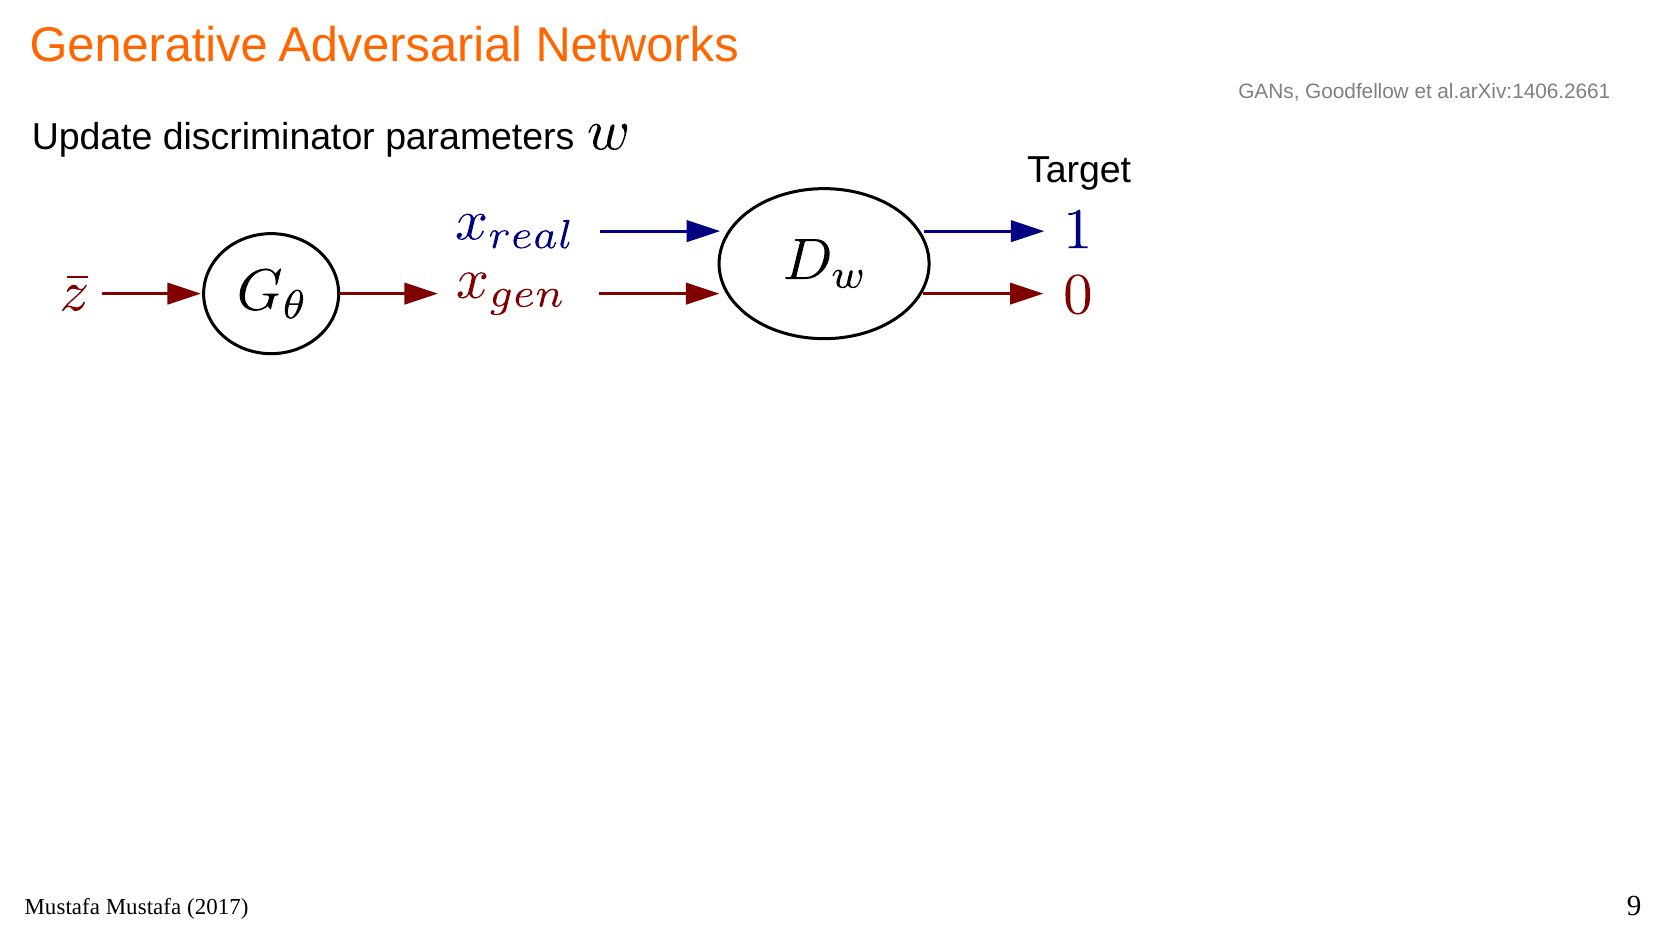

# Generative Adversarial Networks
GANs, Goodfellow et al.arXiv:1406.2661
Update discriminator parameters
Target
9
Mustafa Mustafa (2017)